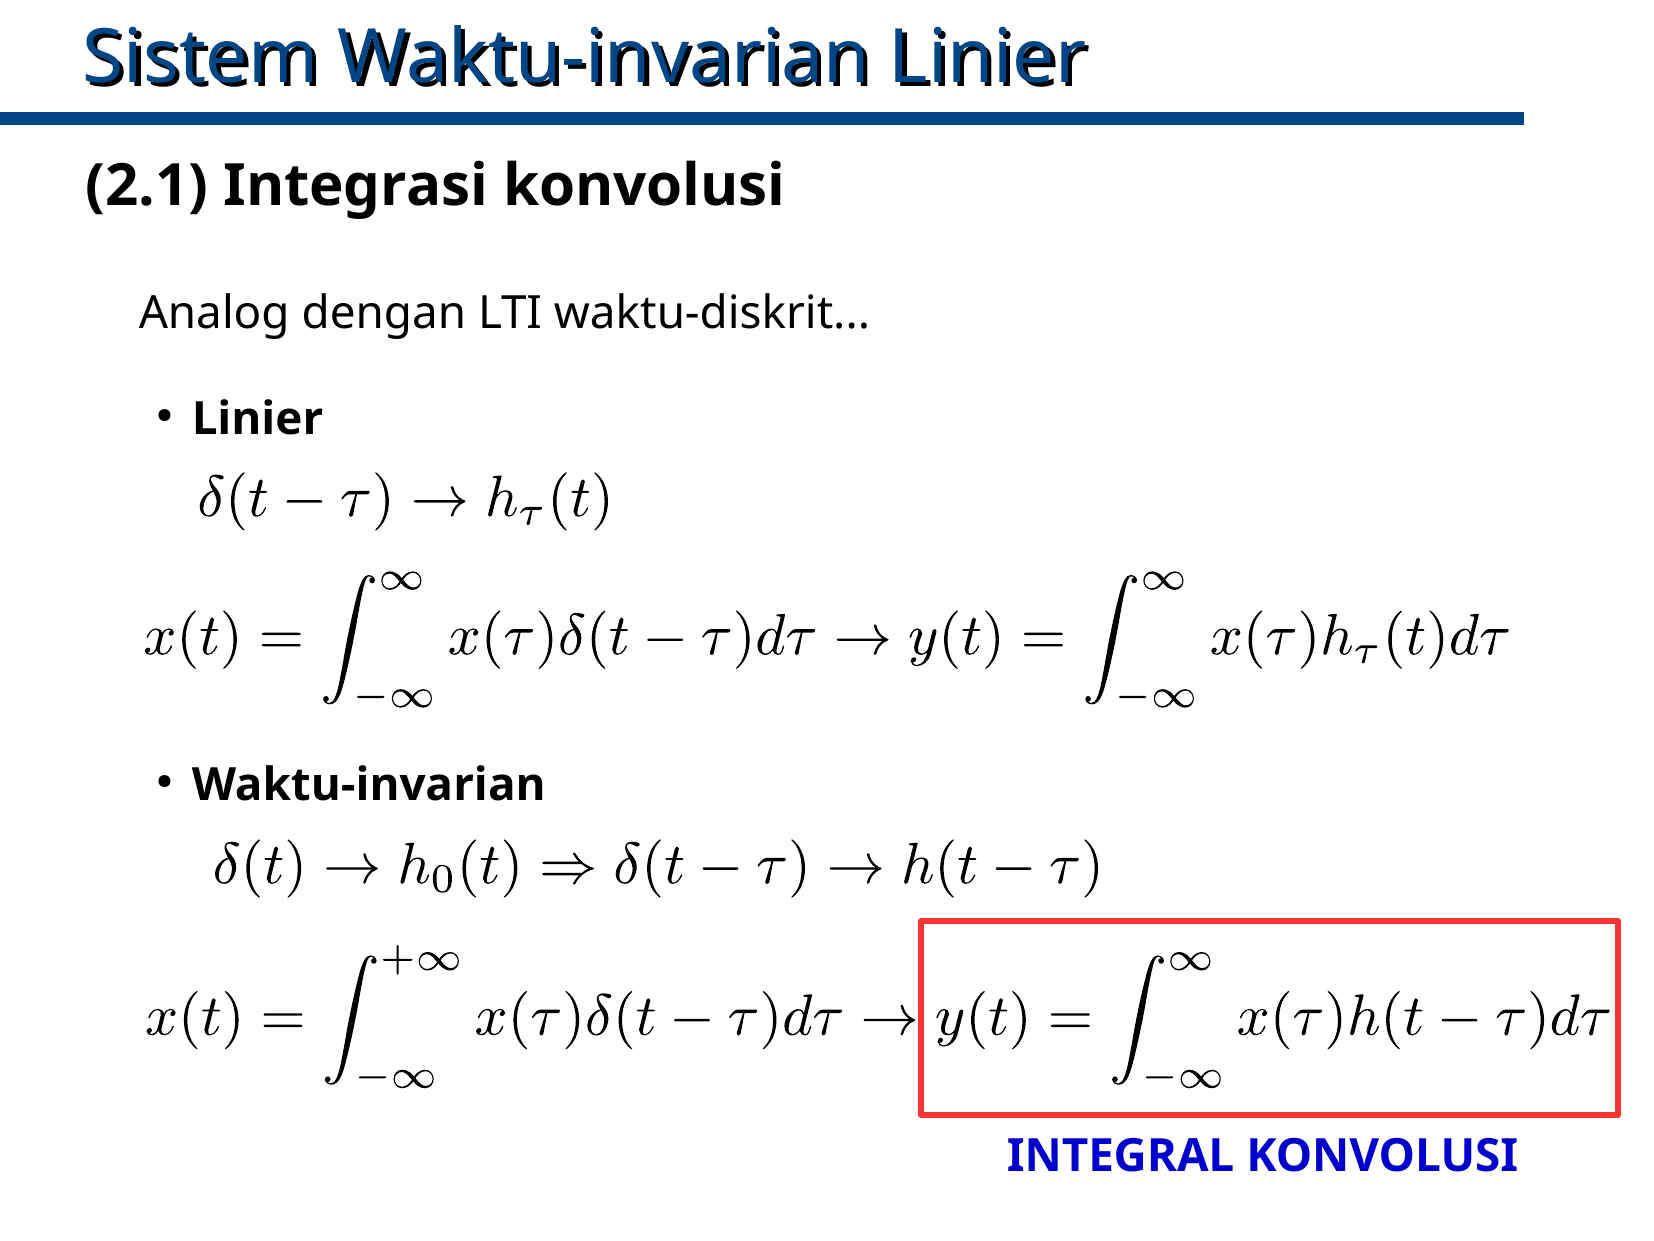

# Sistem Waktu-invarian Linier
 Integrasi konvolusi
Analog dengan LTI waktu-diskrit...
Linier
Waktu-invarian
INTEGRAL KONVOLUSI